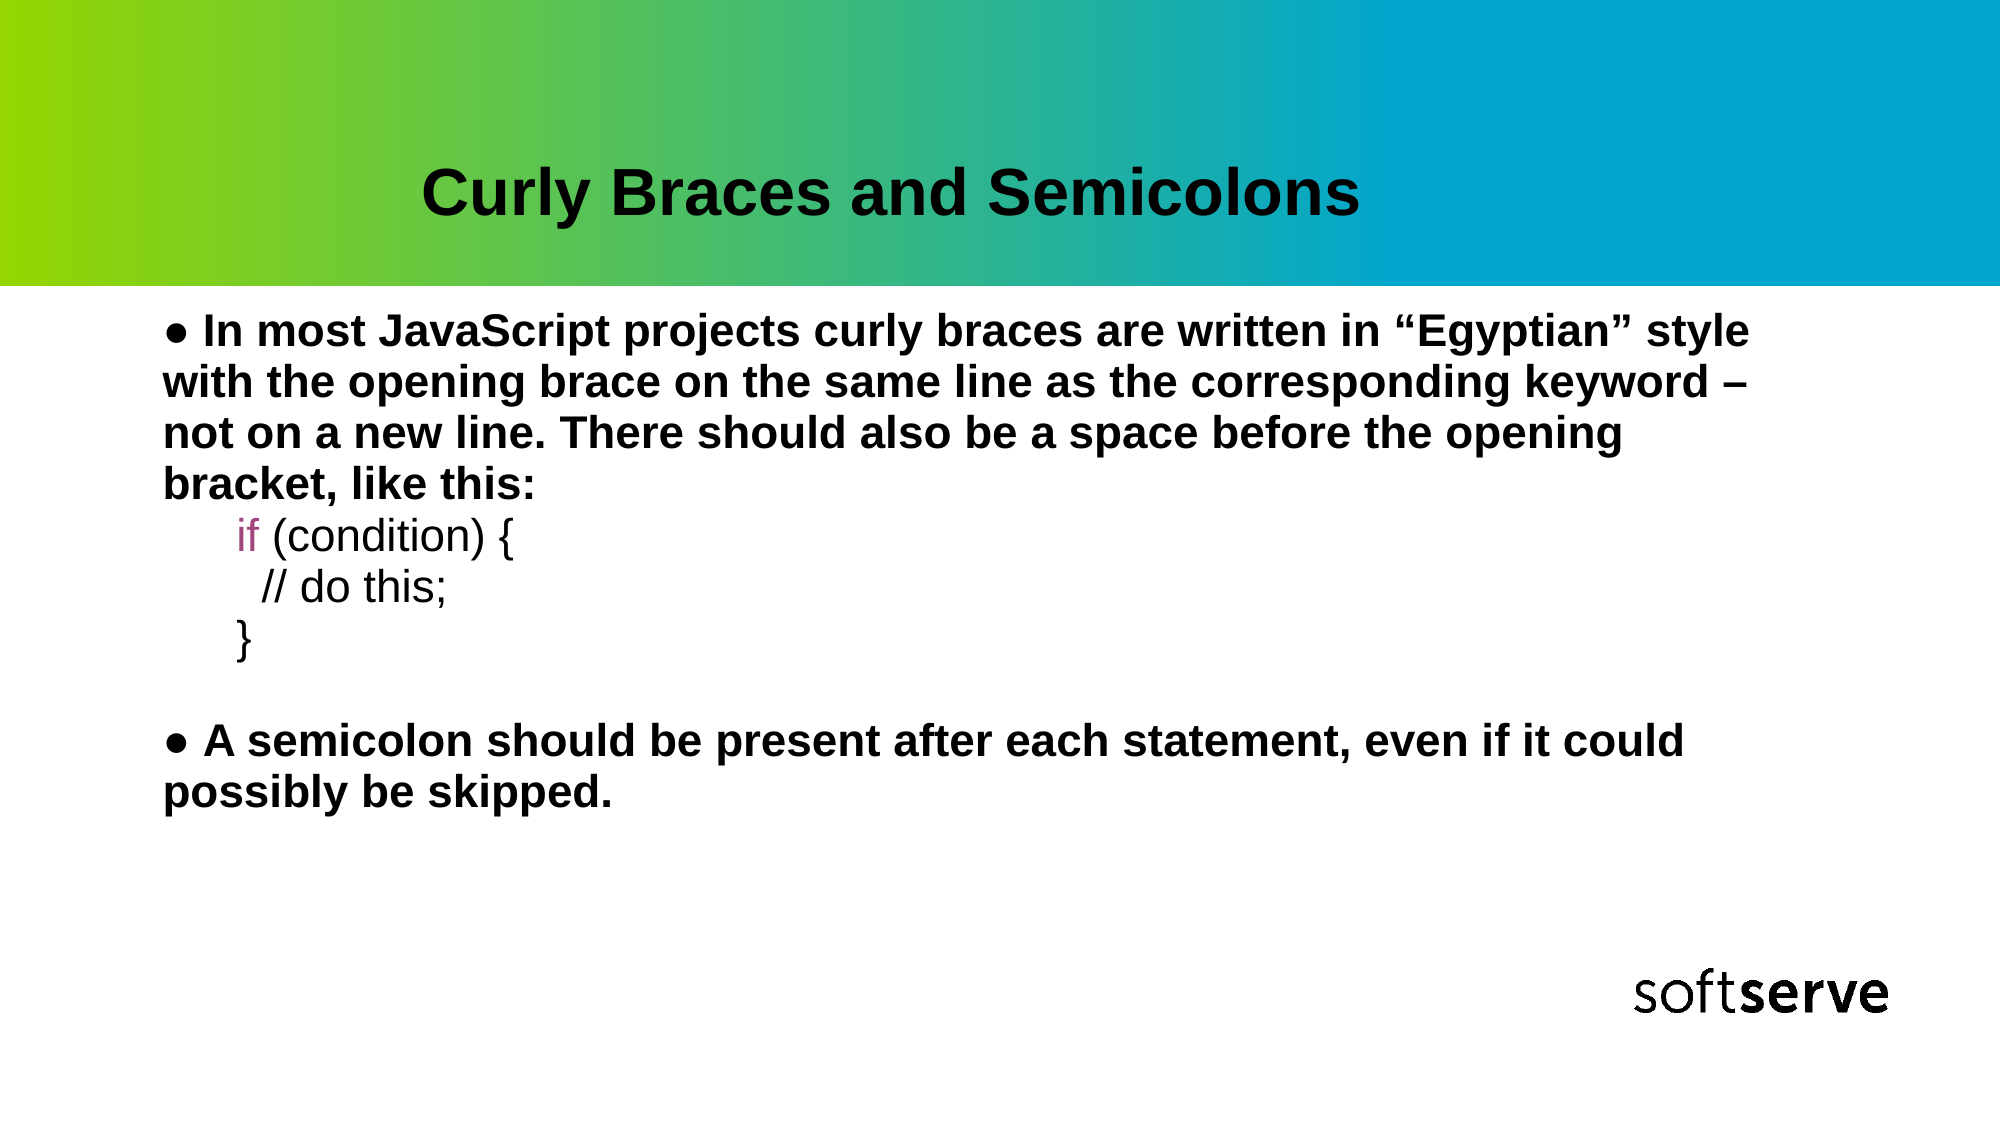

Curly Braces and Semicolons
● In most JavaScript projects curly braces are written in “Egyptian” style with the opening brace on the same line as the corresponding keyword – not on a new line. There should also be a space before the opening bracket, like this:
	if (condition) {
 	 // do this;
	}
● A semicolon should be present after each statement, even if it could possibly be skipped.